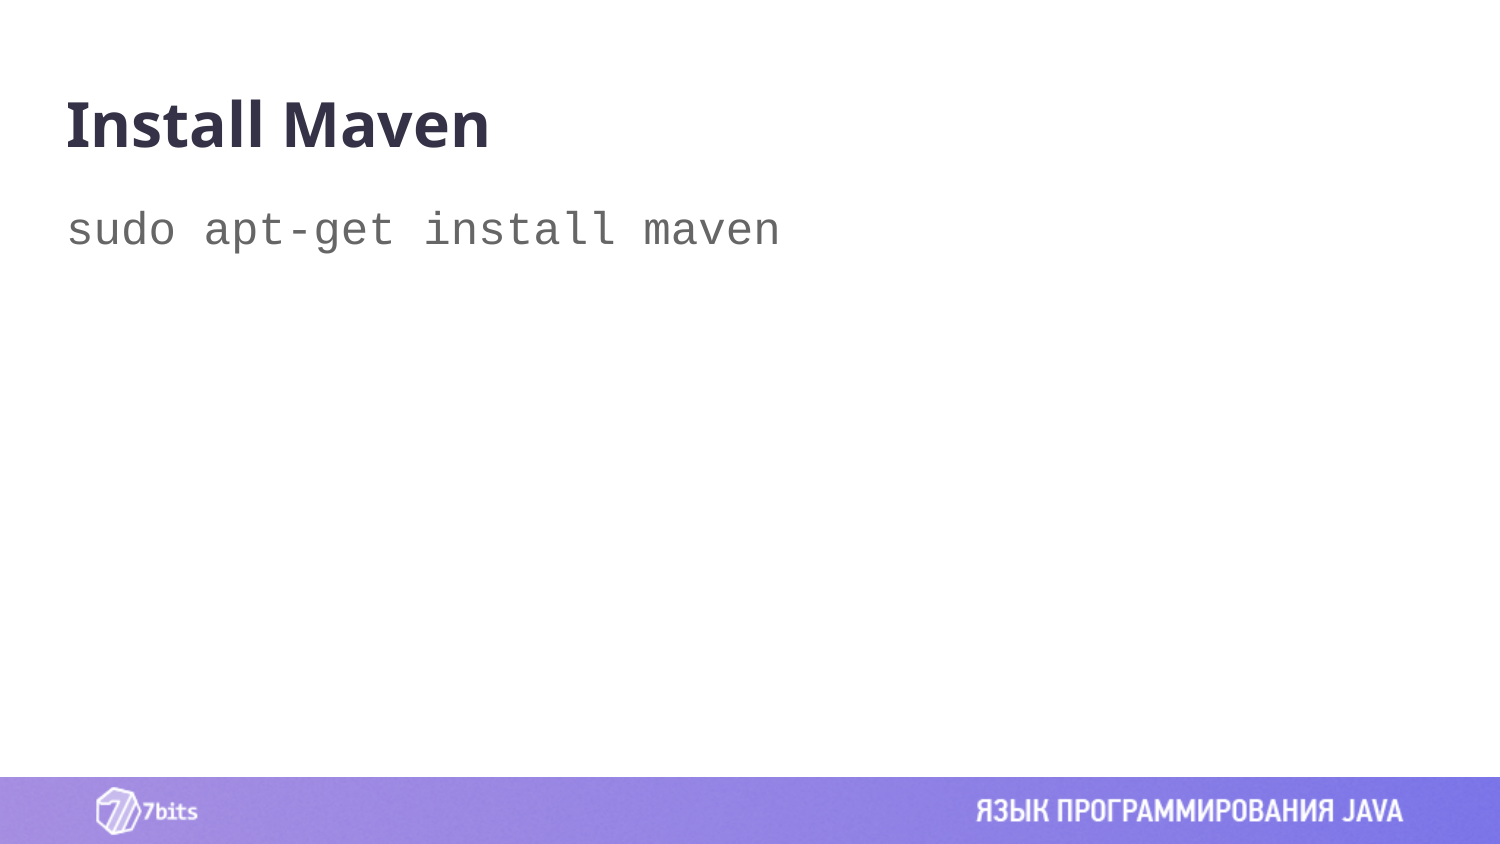

# Install Maven
sudo apt-get install maven